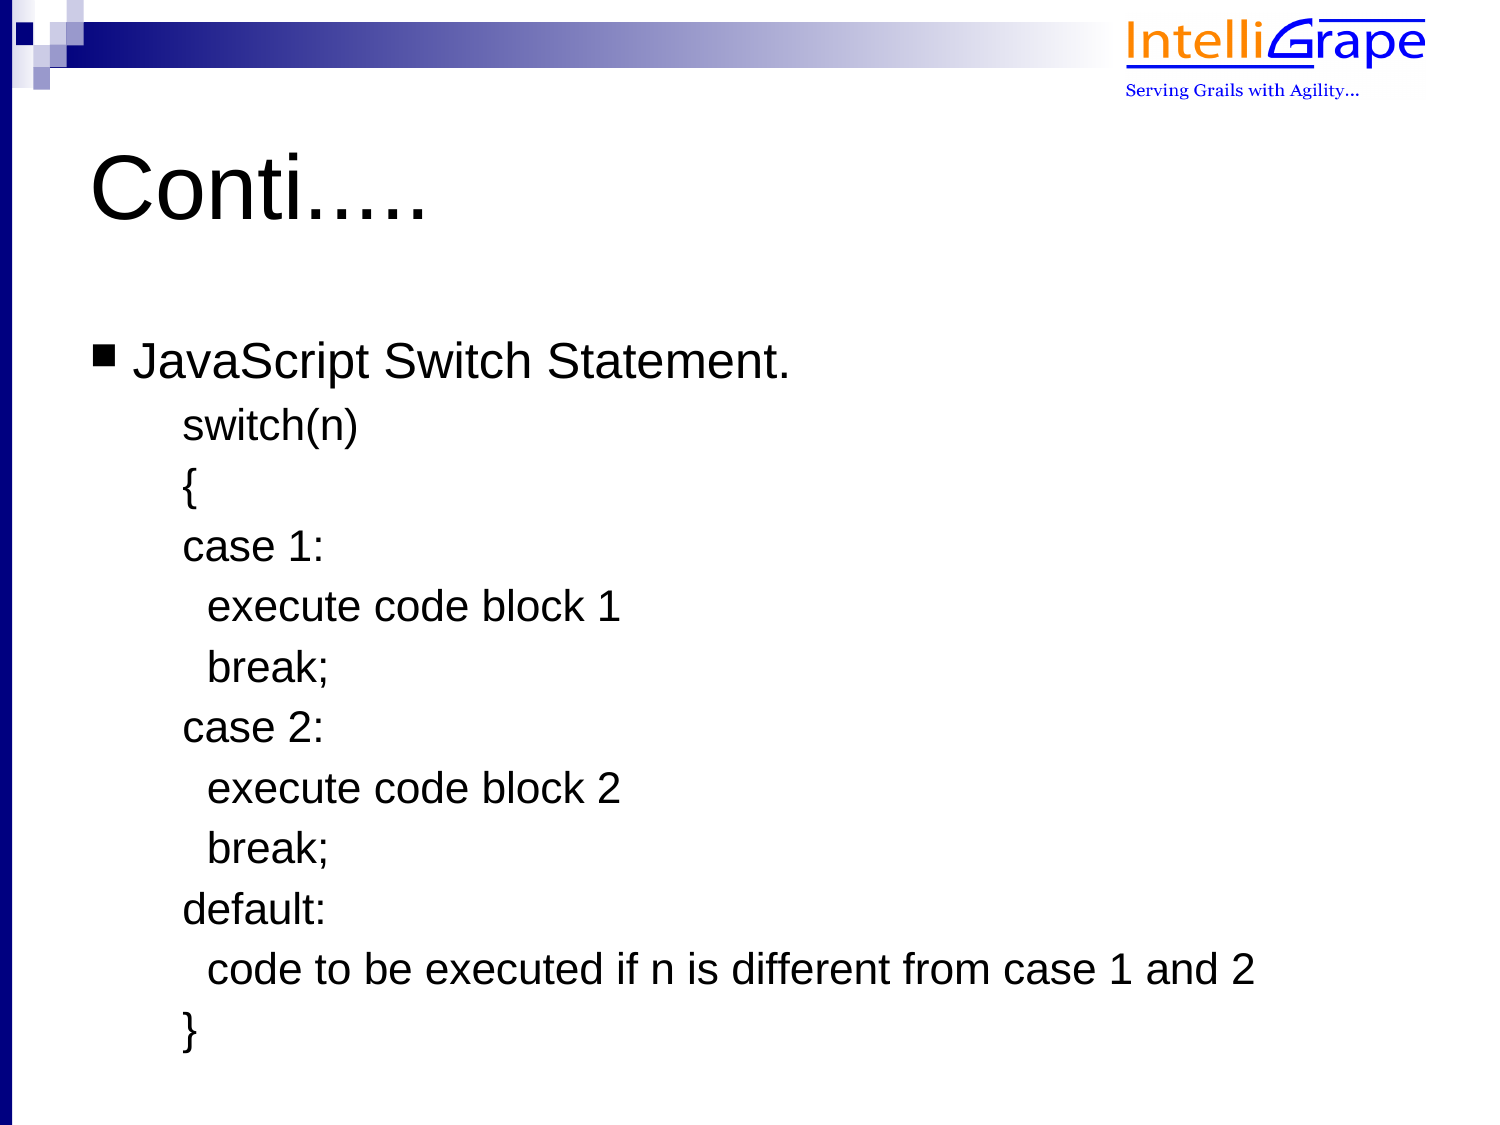

# Conti.....
JavaScript Switch Statement.
switch(n)
{
case 1:
 execute code block 1
 break;
case 2:
 execute code block 2
 break;
default:
 code to be executed if n is different from case 1 and 2
}